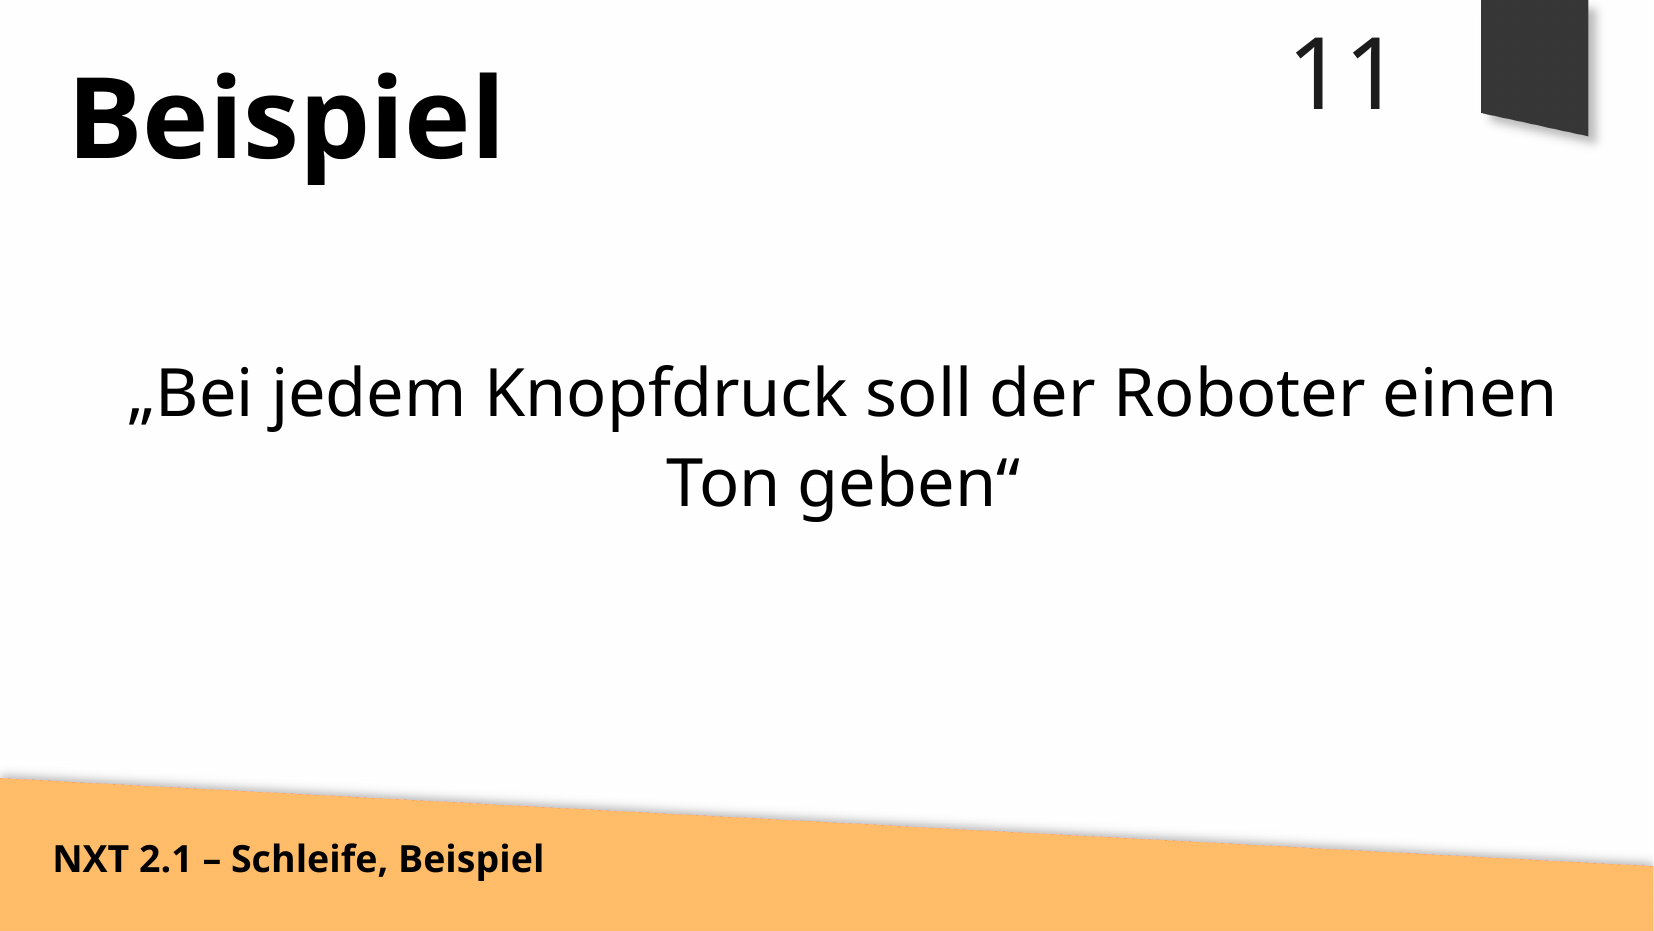

# Beispiel
„Bei jedem Knopfdruck soll der Roboter einen Ton geben“
NXT 2.1 – Schleife, Beispiel